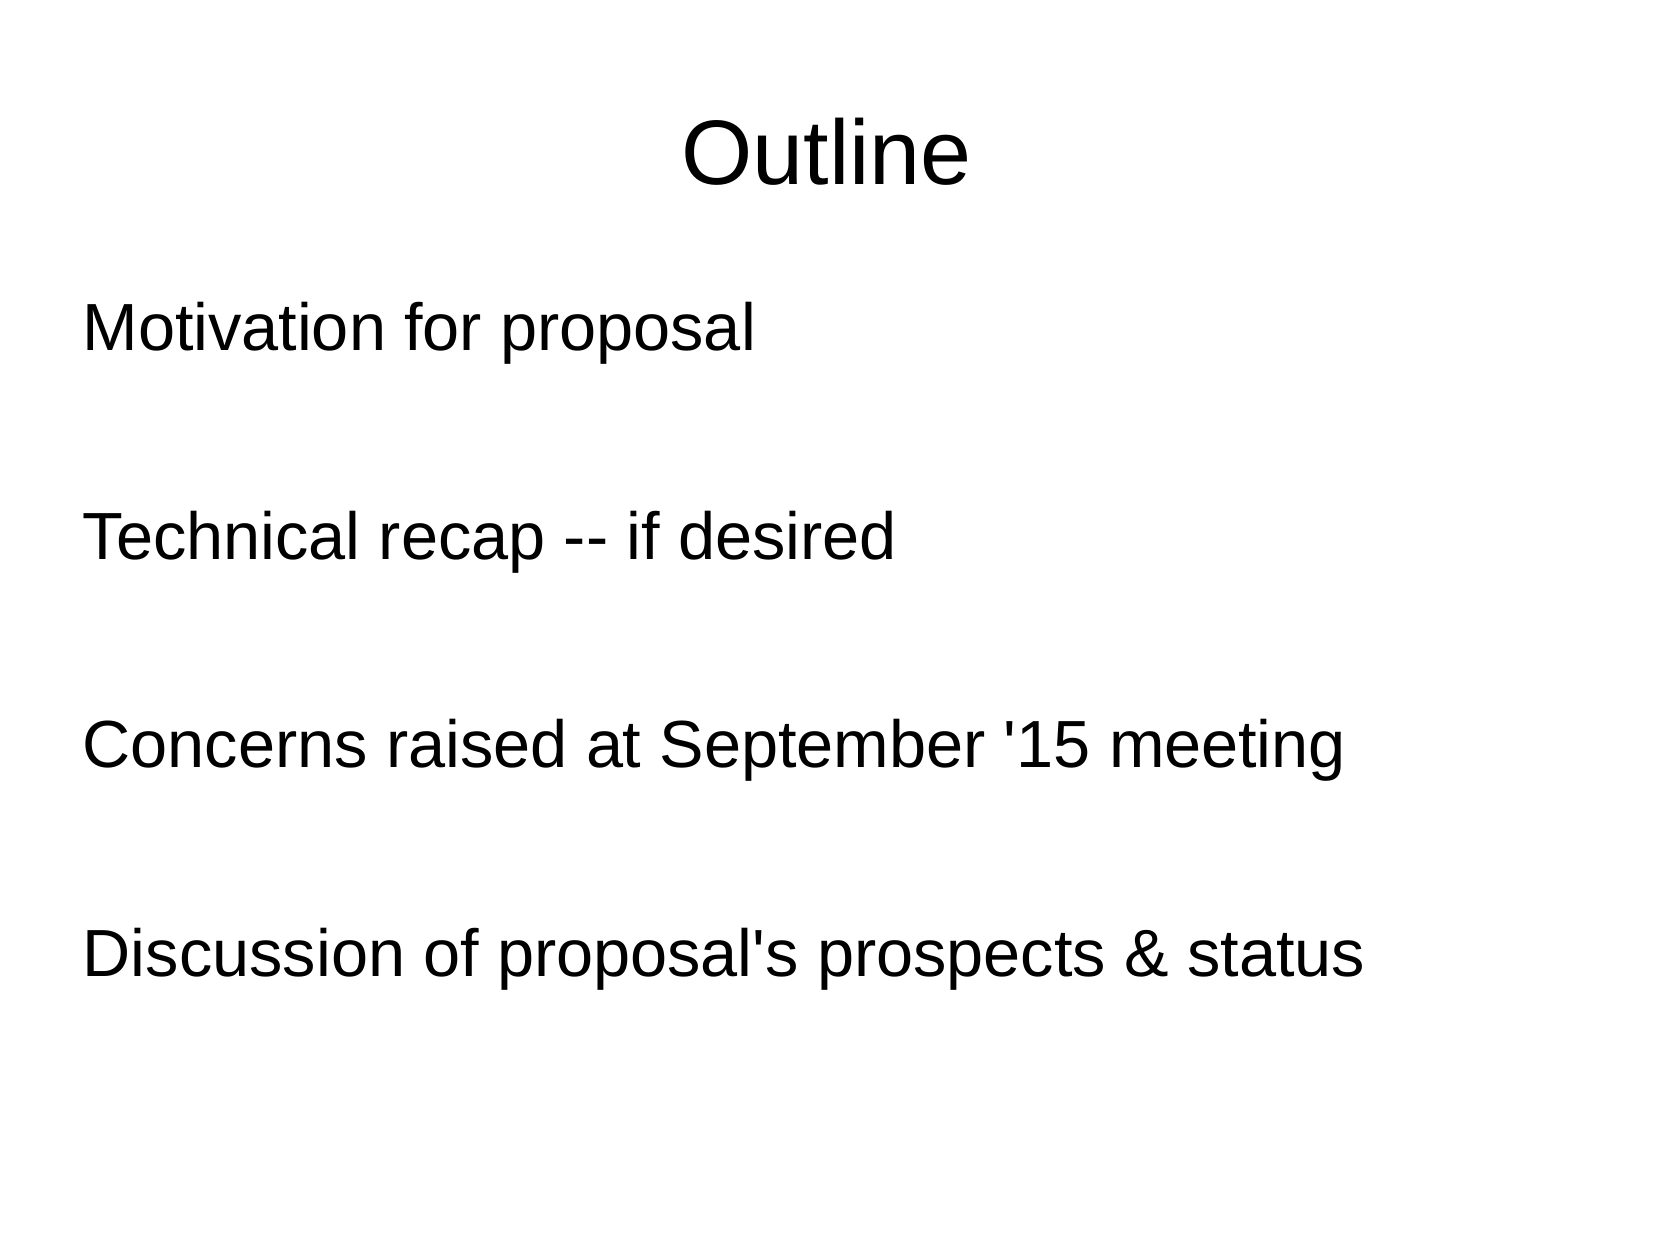

# Outline
Motivation for proposal
Technical recap -- if desired
Concerns raised at September '15 meeting
Discussion of proposal's prospects & status